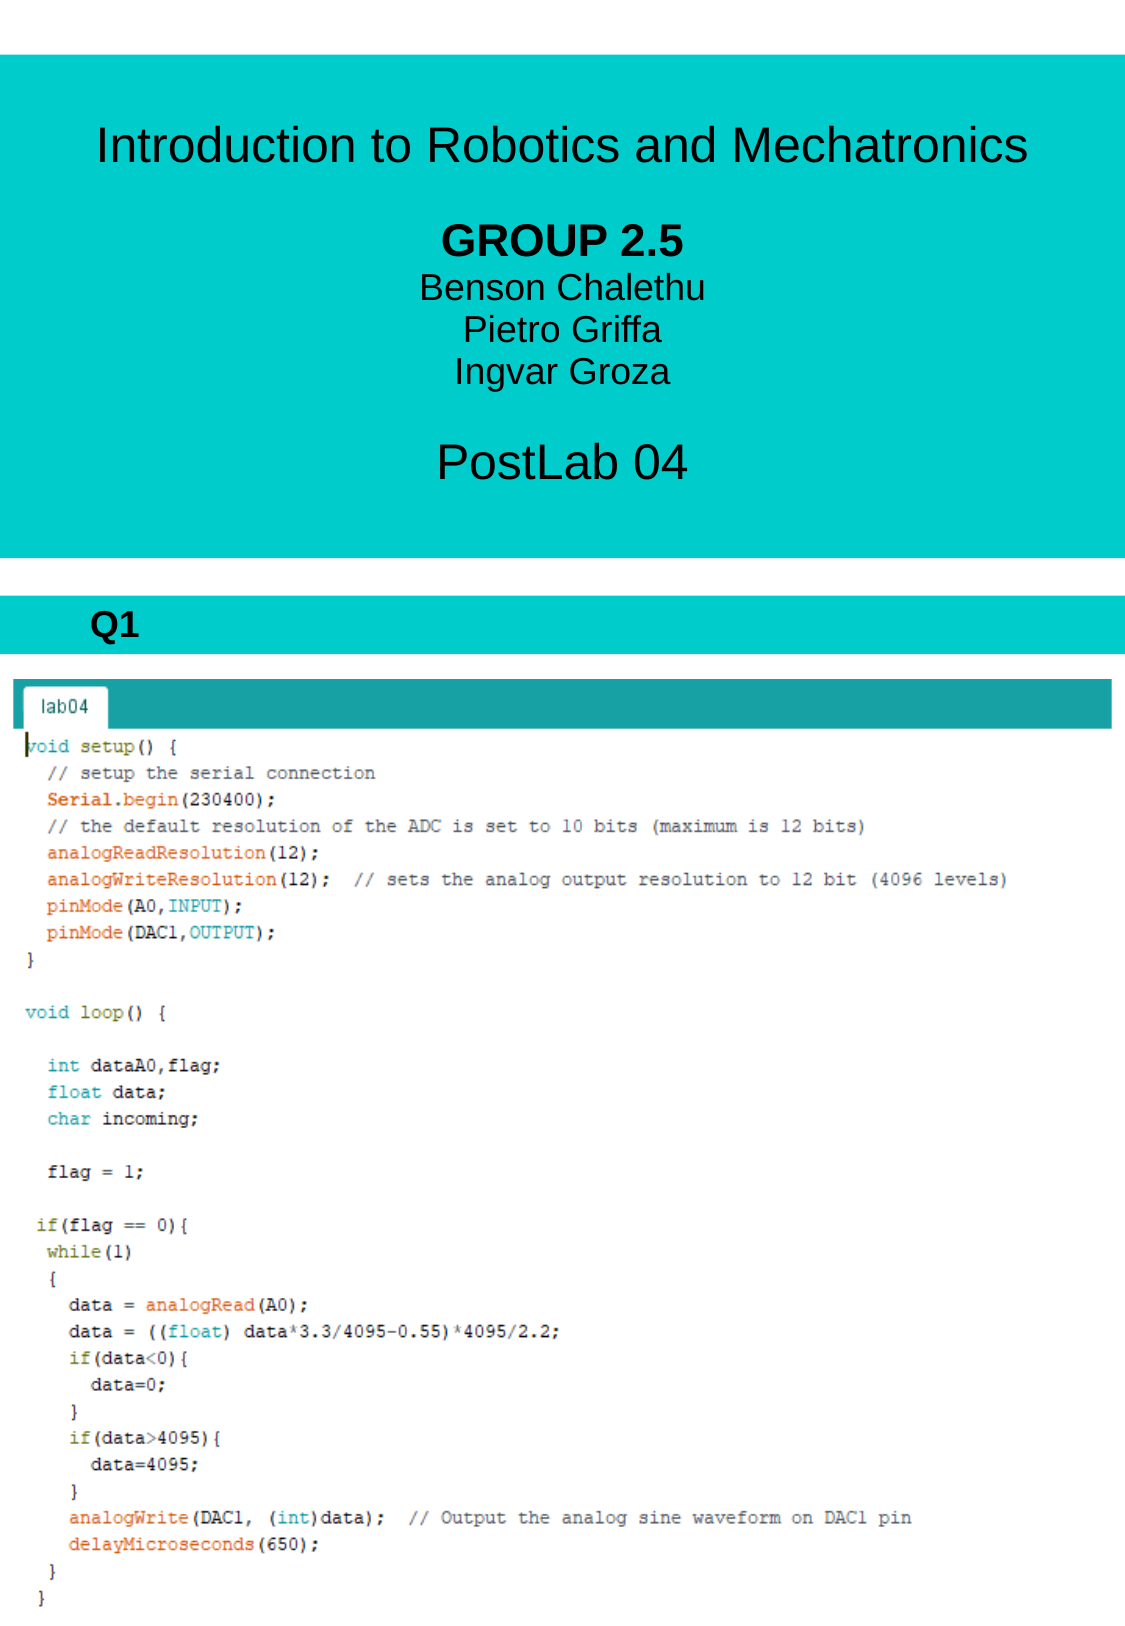

Introduction to Robotics and Mechatronics
GROUP 2.5
Benson Chalethu
Pietro Griffa
Ingvar Groza
PostLab 04
	Q1